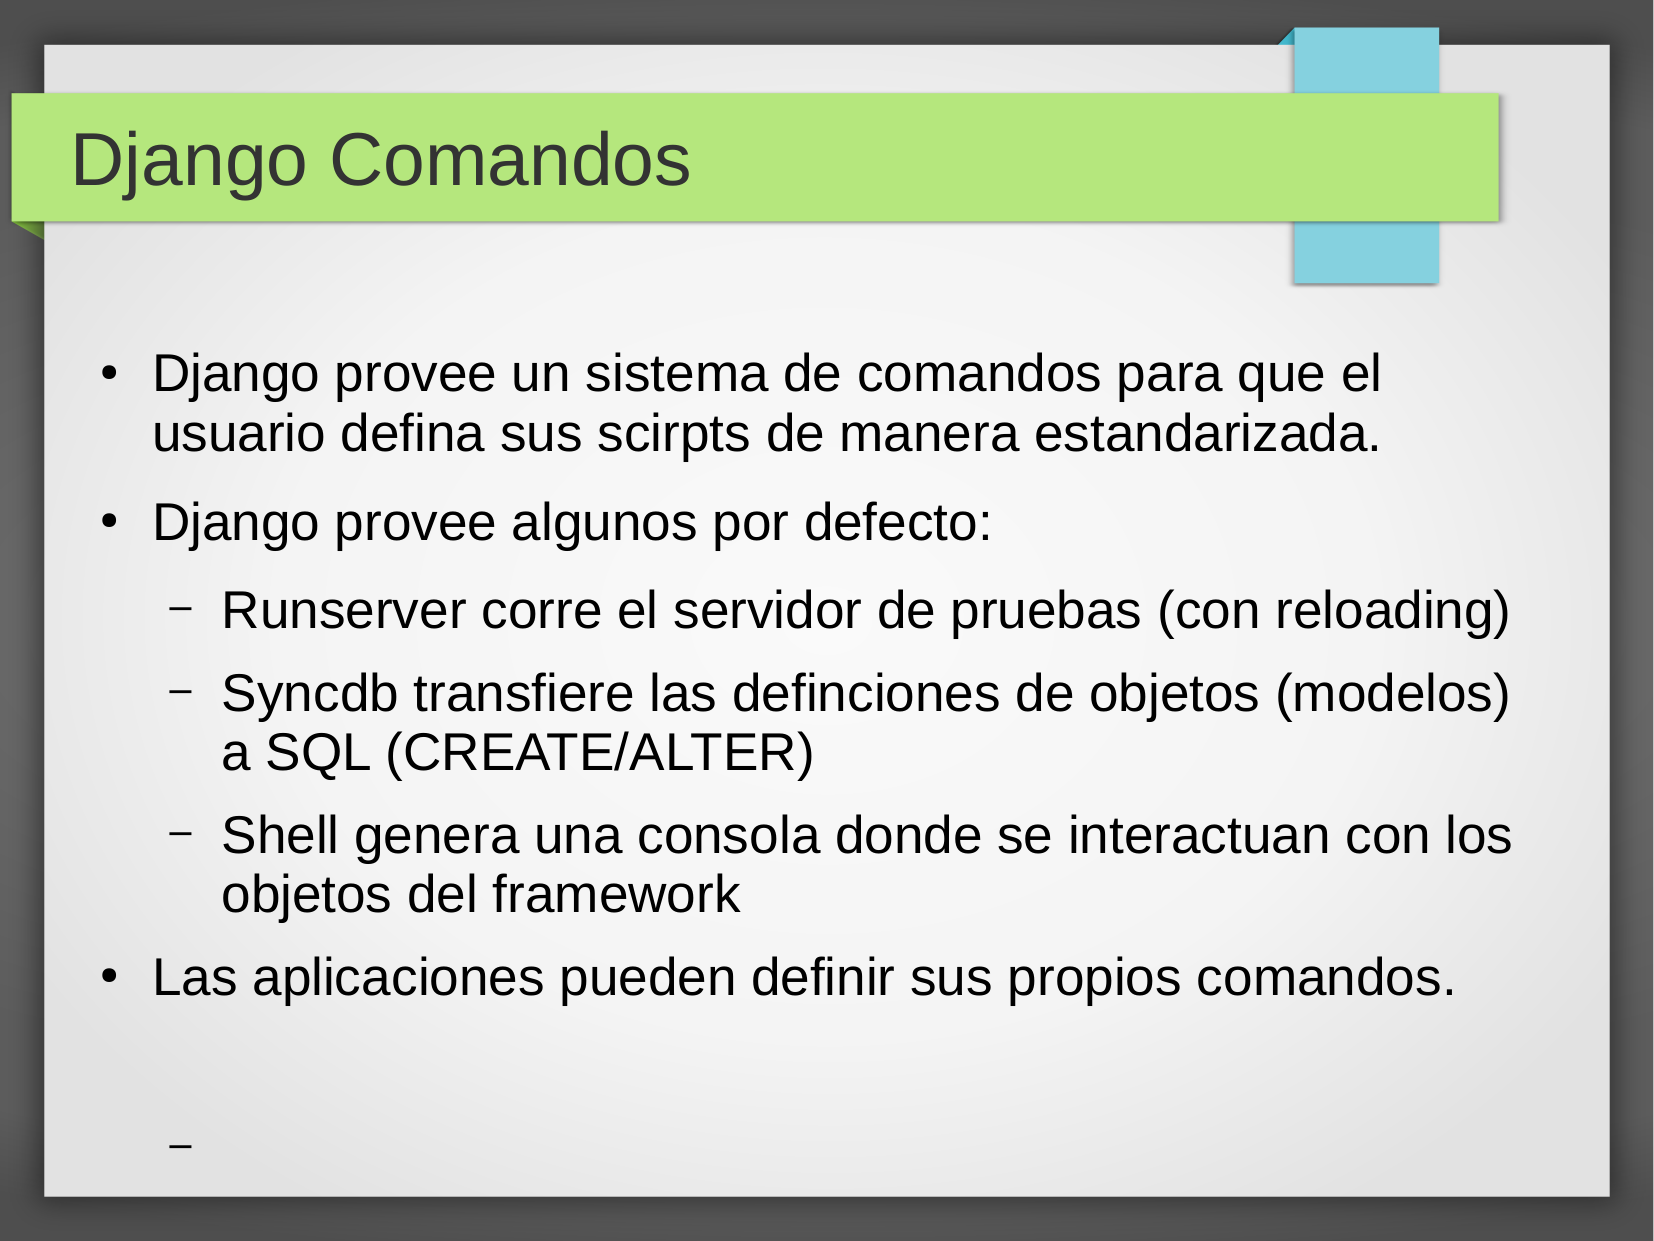

# Django Comandos
Django provee un sistema de comandos para que el usuario defina sus scirpts de manera estandarizada.
Django provee algunos por defecto:
Runserver corre el servidor de pruebas (con reloading)
Syncdb transfiere las definciones de objetos (modelos) a SQL (CREATE/ALTER)
Shell genera una consola donde se interactuan con los objetos del framework
Las aplicaciones pueden definir sus propios comandos.